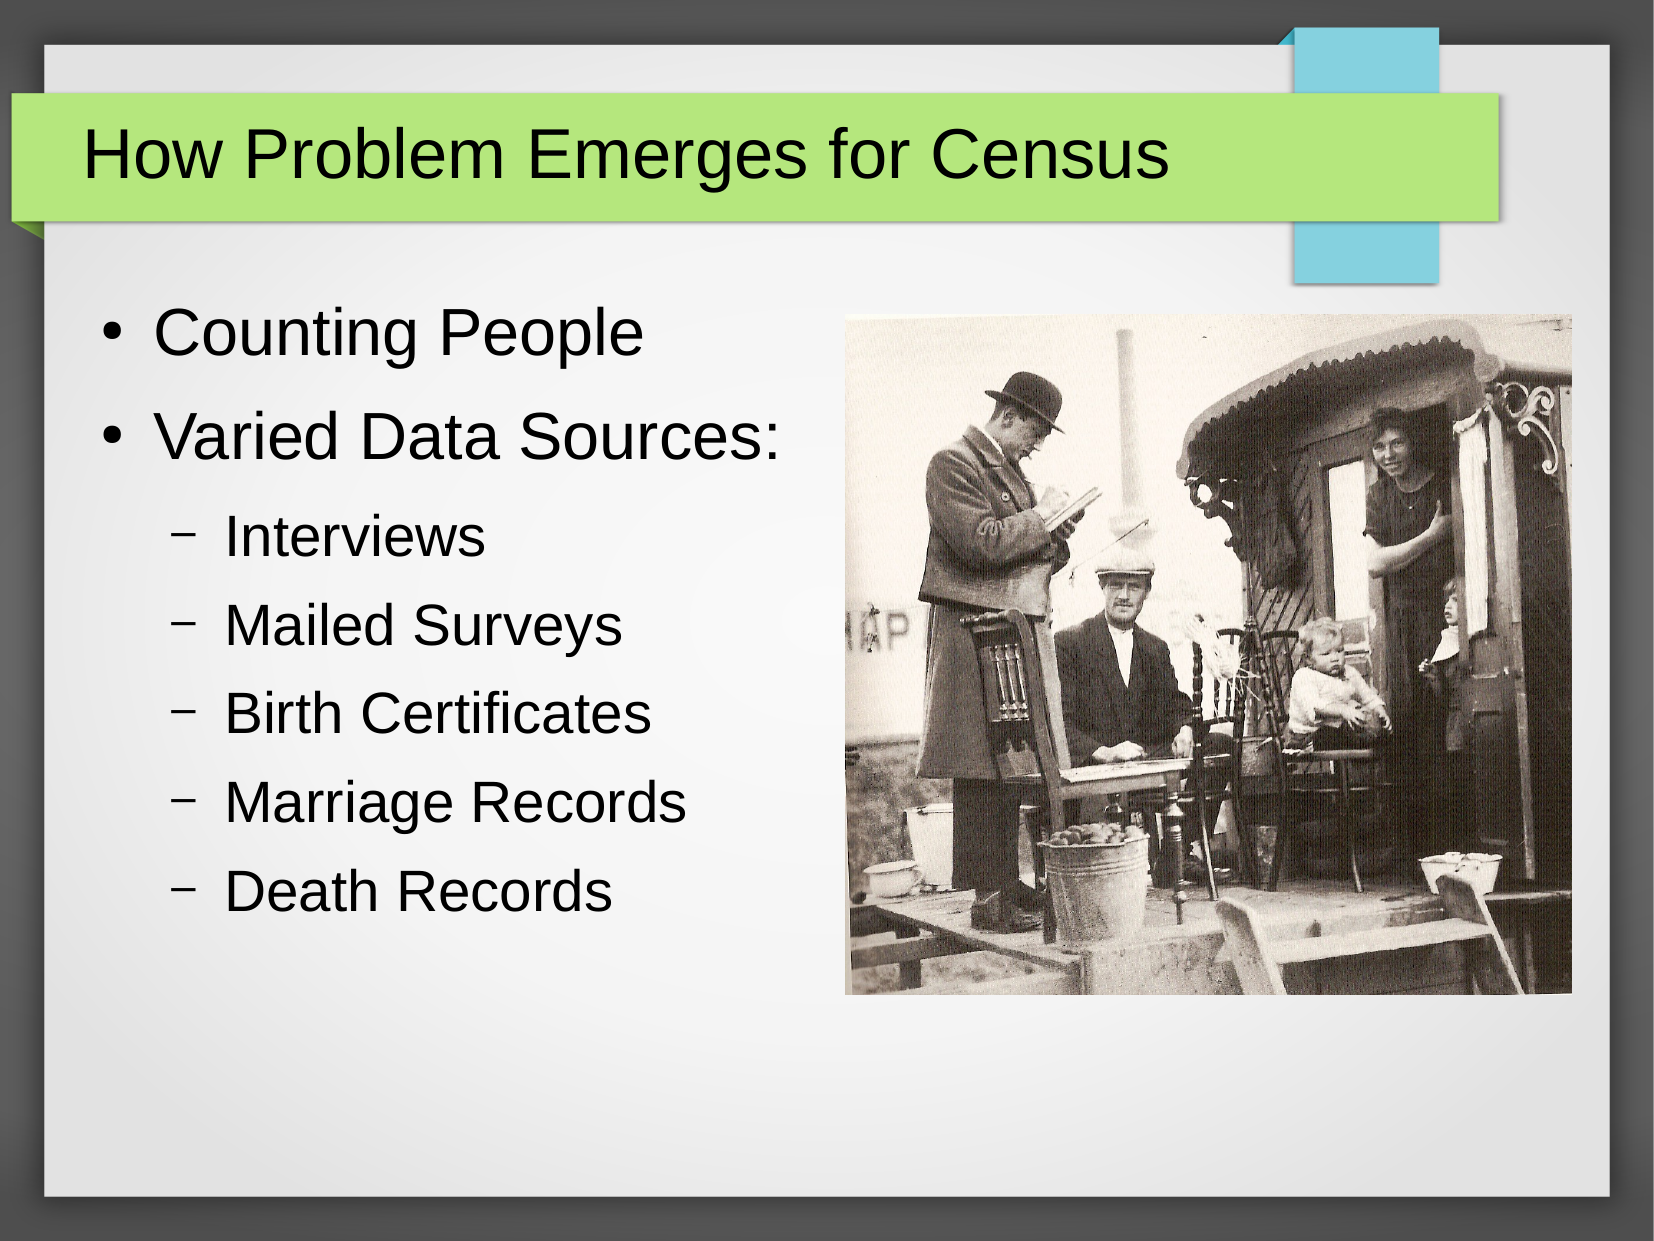

How Problem Emerges for Census
# Counting People
Varied Data Sources:
Interviews
Mailed Surveys
Birth Certificates
Marriage Records
Death Records